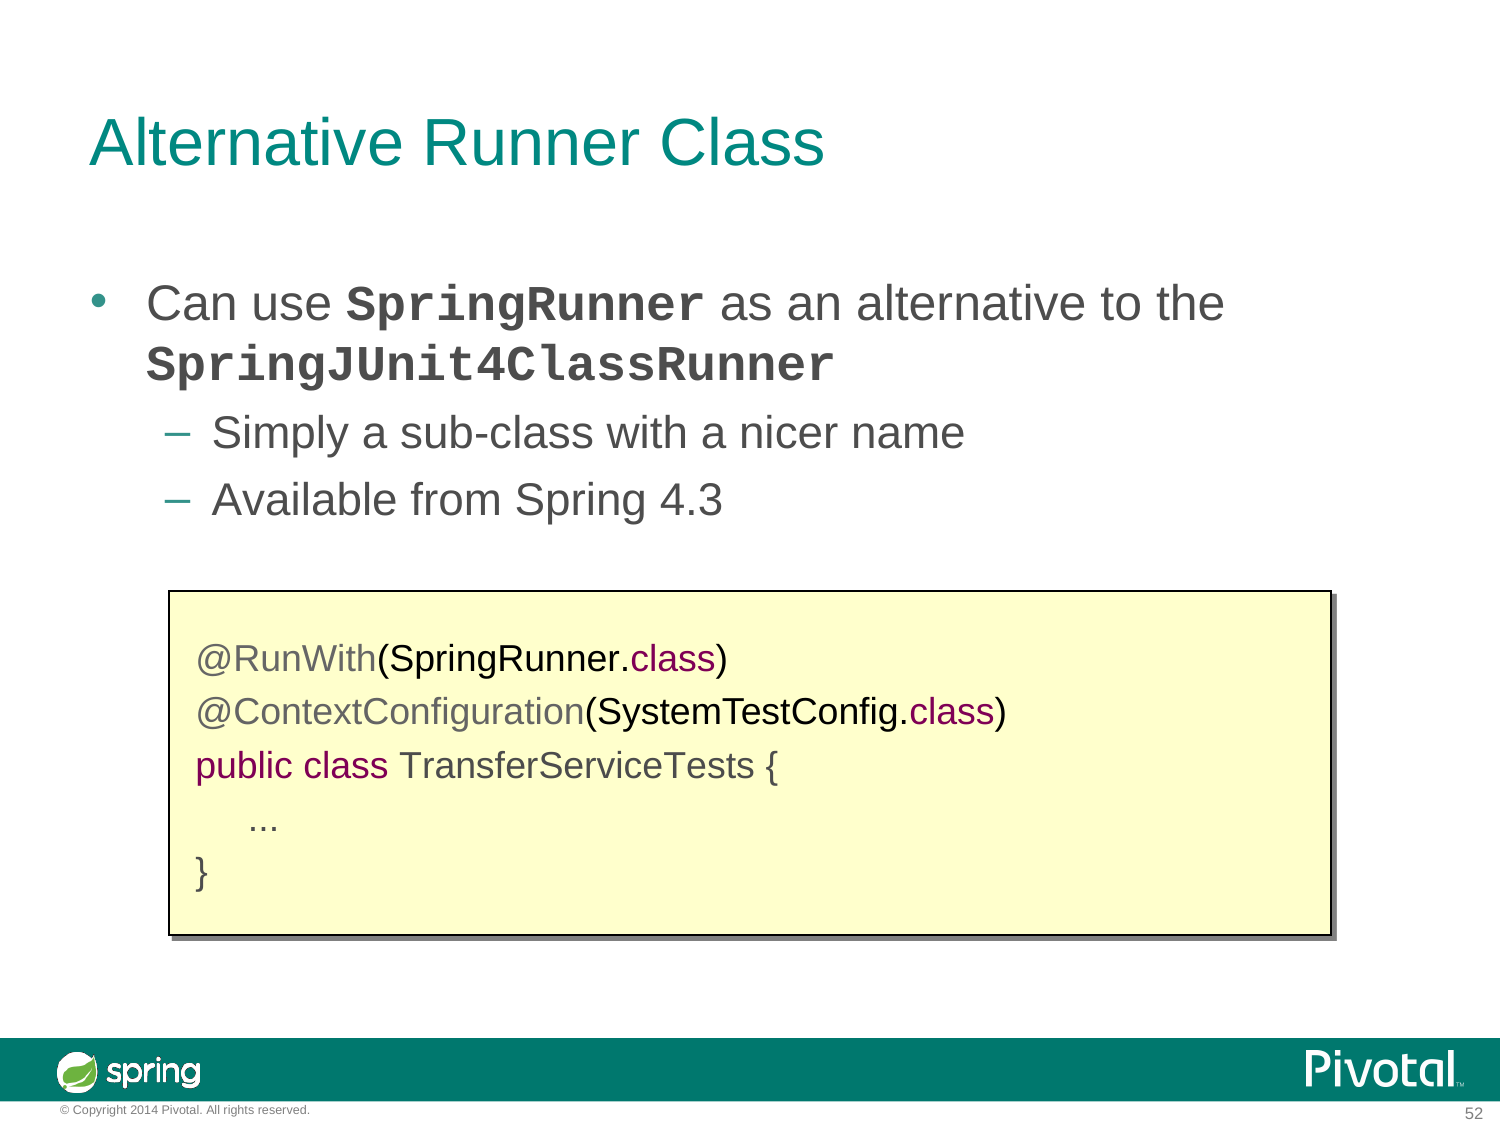

# Alternative Runner Class
Can use SpringRunner as an alternative to the SpringJUnit4ClassRunner
Simply a sub-class with a nicer name
Available from Spring 4.3
@RunWith(SpringRunner.class)
@ContextConfiguration(SystemTestConfig.class)
public class TransferServiceTests {
 ...
}